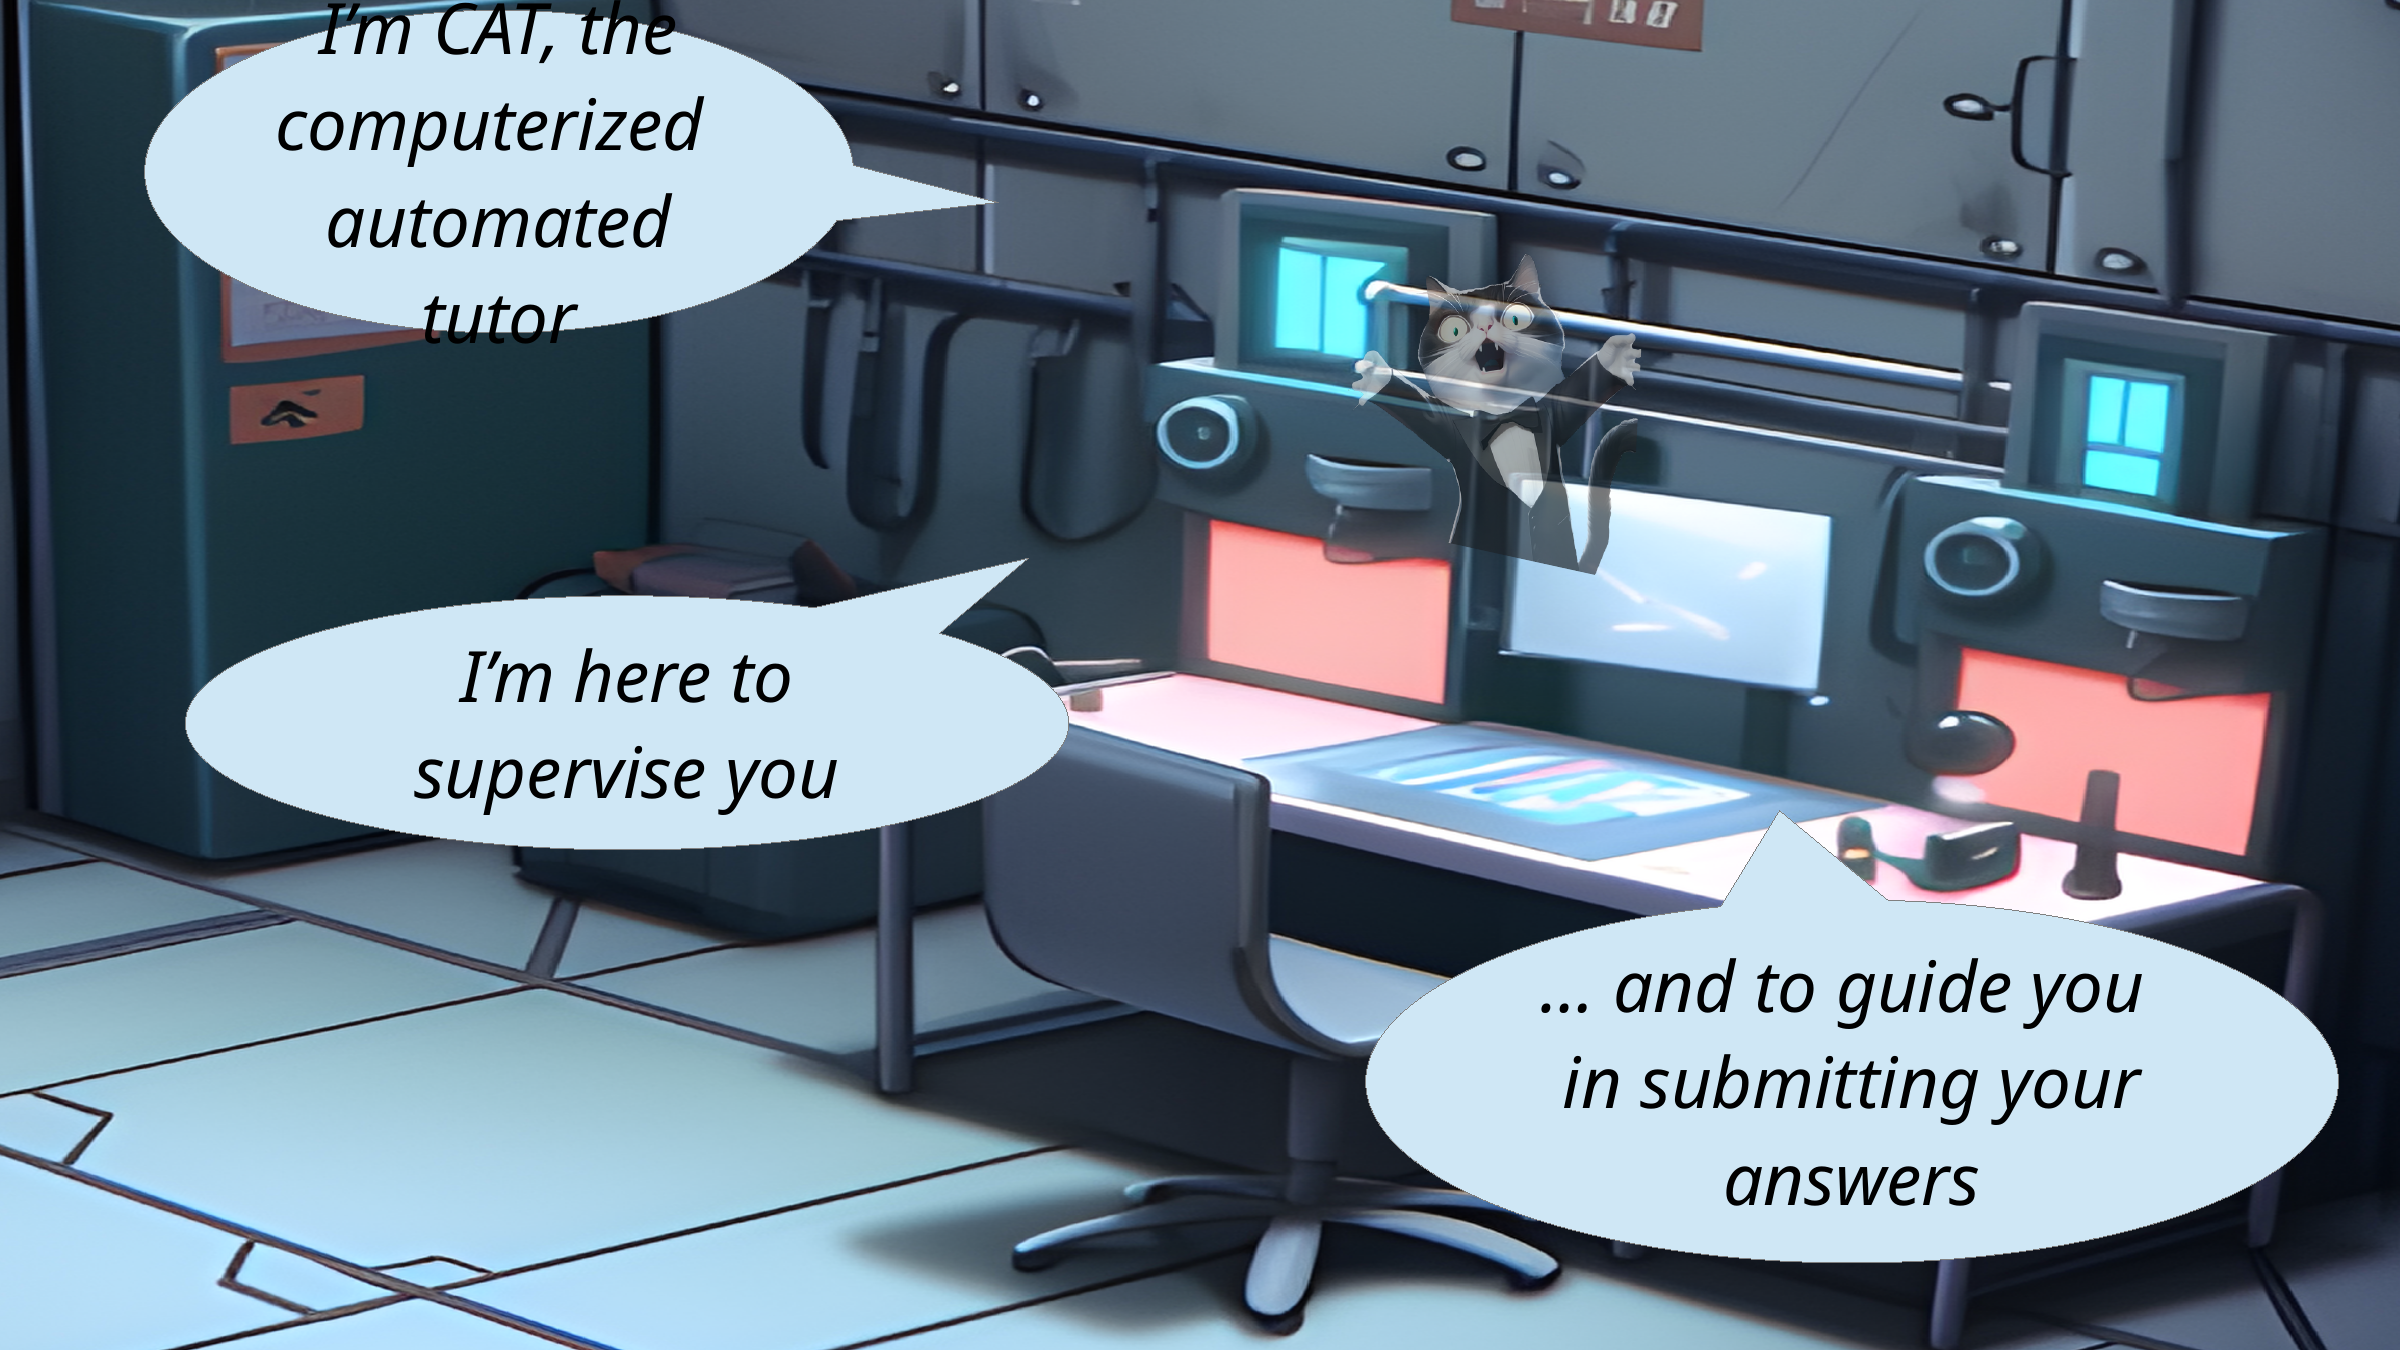

I’m CAT, the computerized automated tutor
I’m here to supervise you
… and to guide you
in submitting your answers